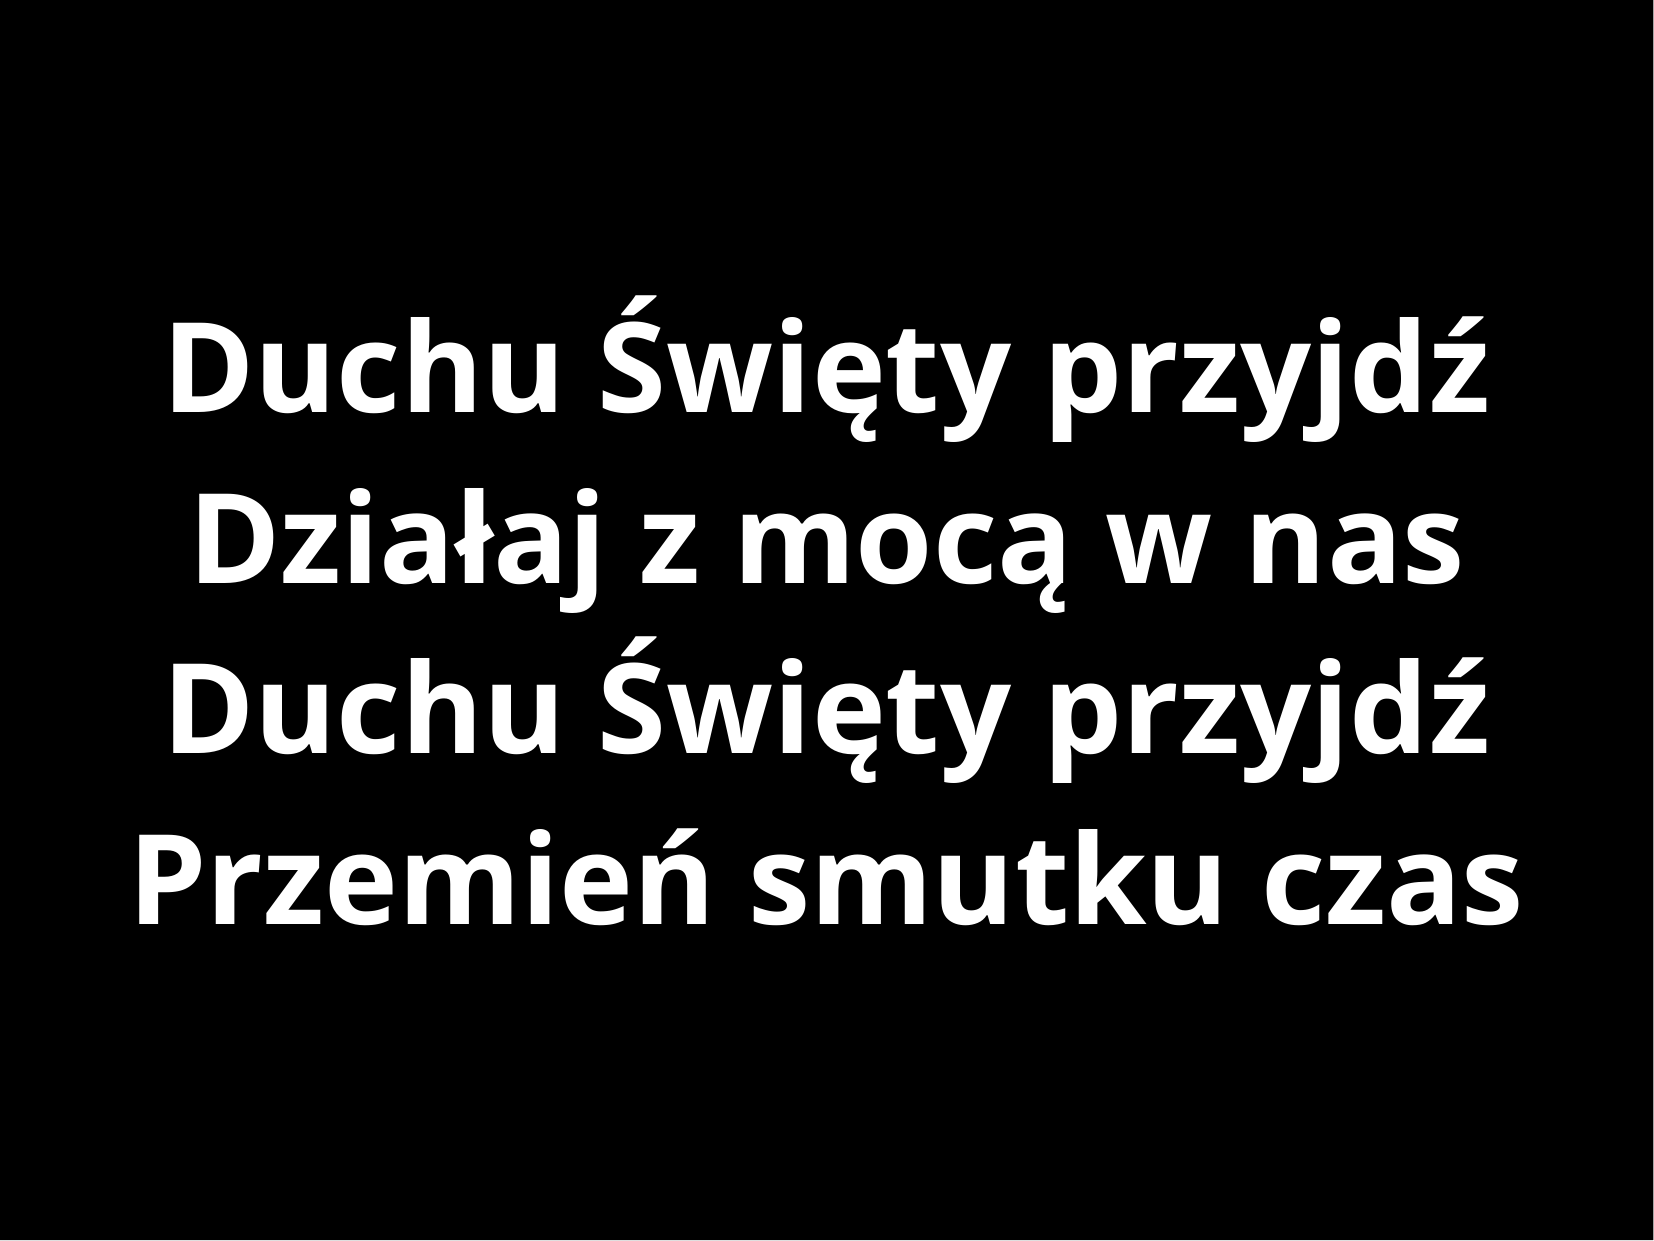

# Duchu Święty przyjdź Działaj z mocą w nas Duchu Święty przyjdź Przemień smutku czas